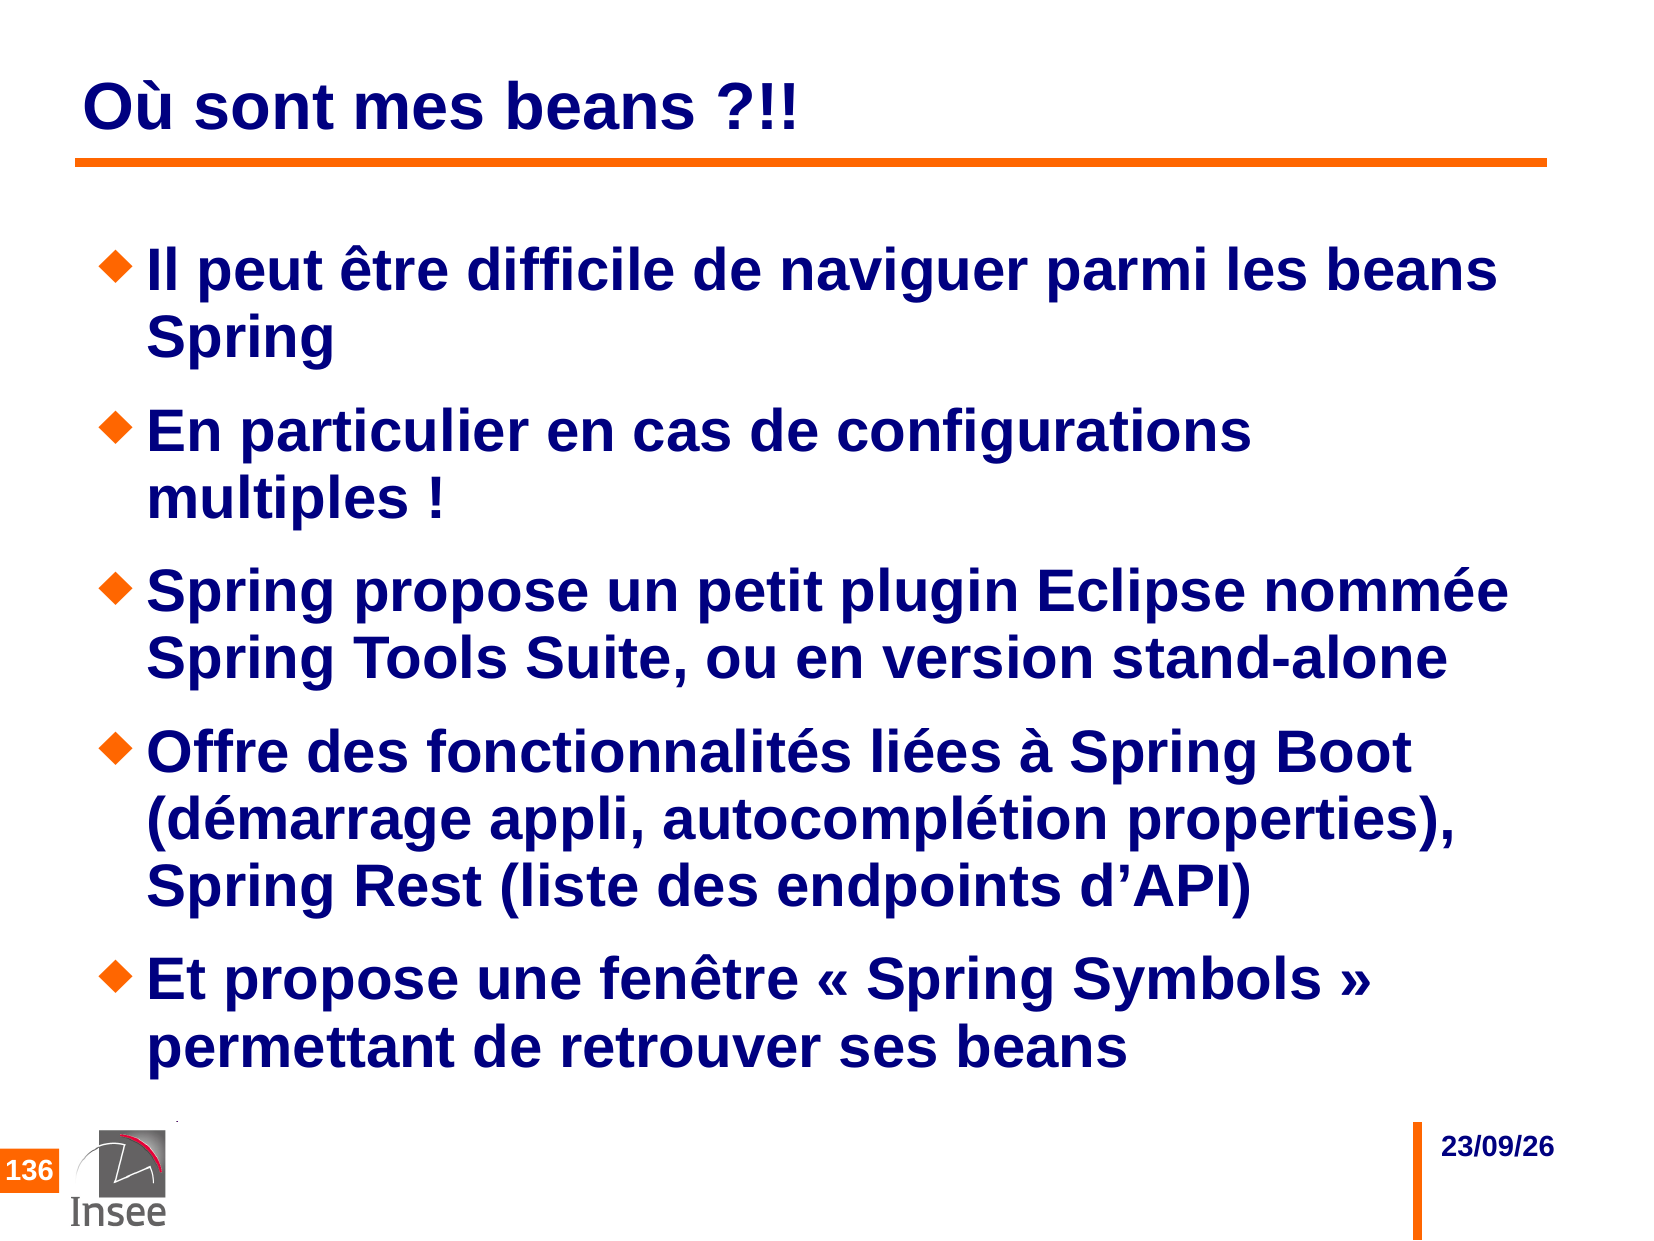

# Où sont mes beans ?!!
Il peut être difficile de naviguer parmi les beans Spring
En particulier en cas de configurations multiples !
Spring propose un petit plugin Eclipse nommée Spring Tools Suite, ou en version stand-alone
Offre des fonctionnalités liées à Spring Boot (démarrage appli, autocomplétion properties), Spring Rest (liste des endpoints d’API)
Et propose une fenêtre « Spring Symbols » permettant de retrouver ses beans
136